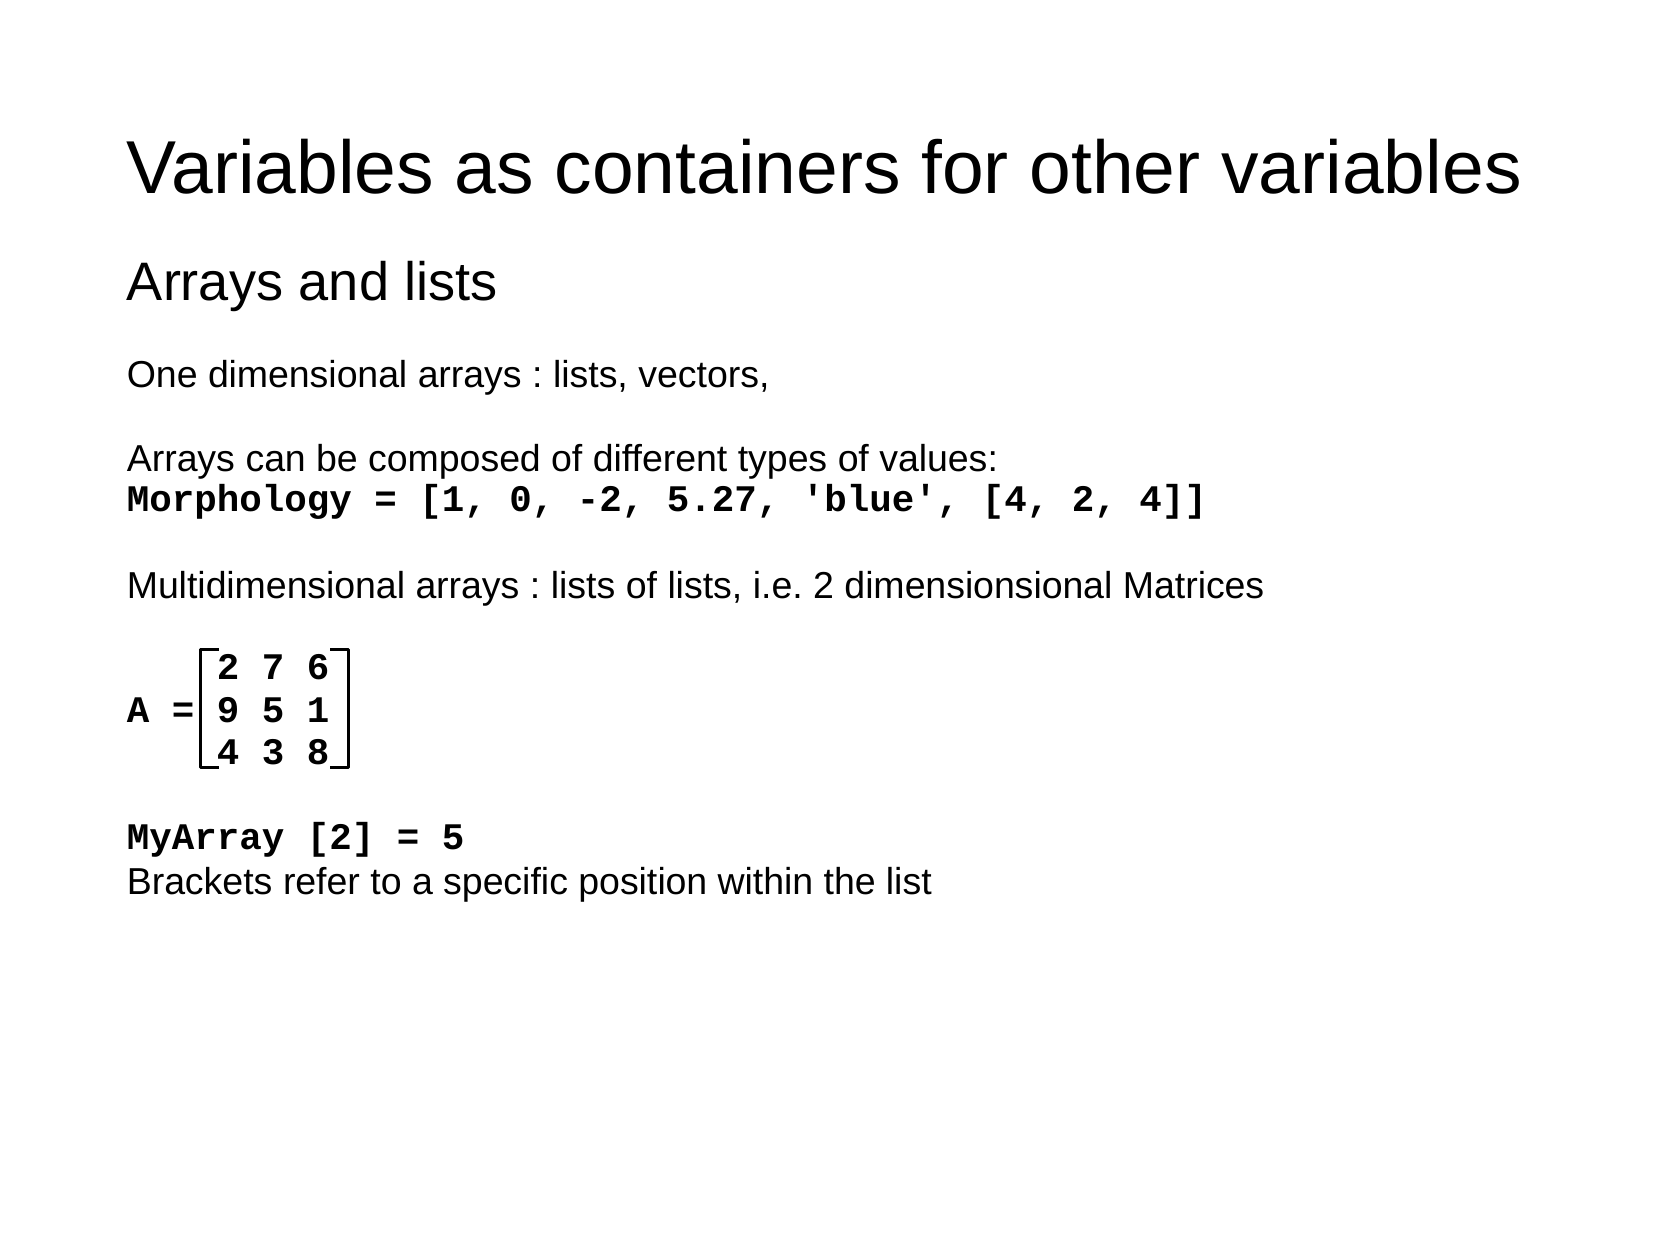

Variables as containers for other variables
Arrays and lists
One dimensional arrays : lists, vectors,
Arrays can be composed of different types of values:
Morphology = [1, 0, -2, 5.27, 'blue', [4, 2, 4]]
Multidimensional arrays : lists of lists, i.e. 2 dimensionsional Matrices
 2 7 6
A = 9 5 1
 4 3 8
MyArray [2] = 5
Brackets refer to a specific position within the list